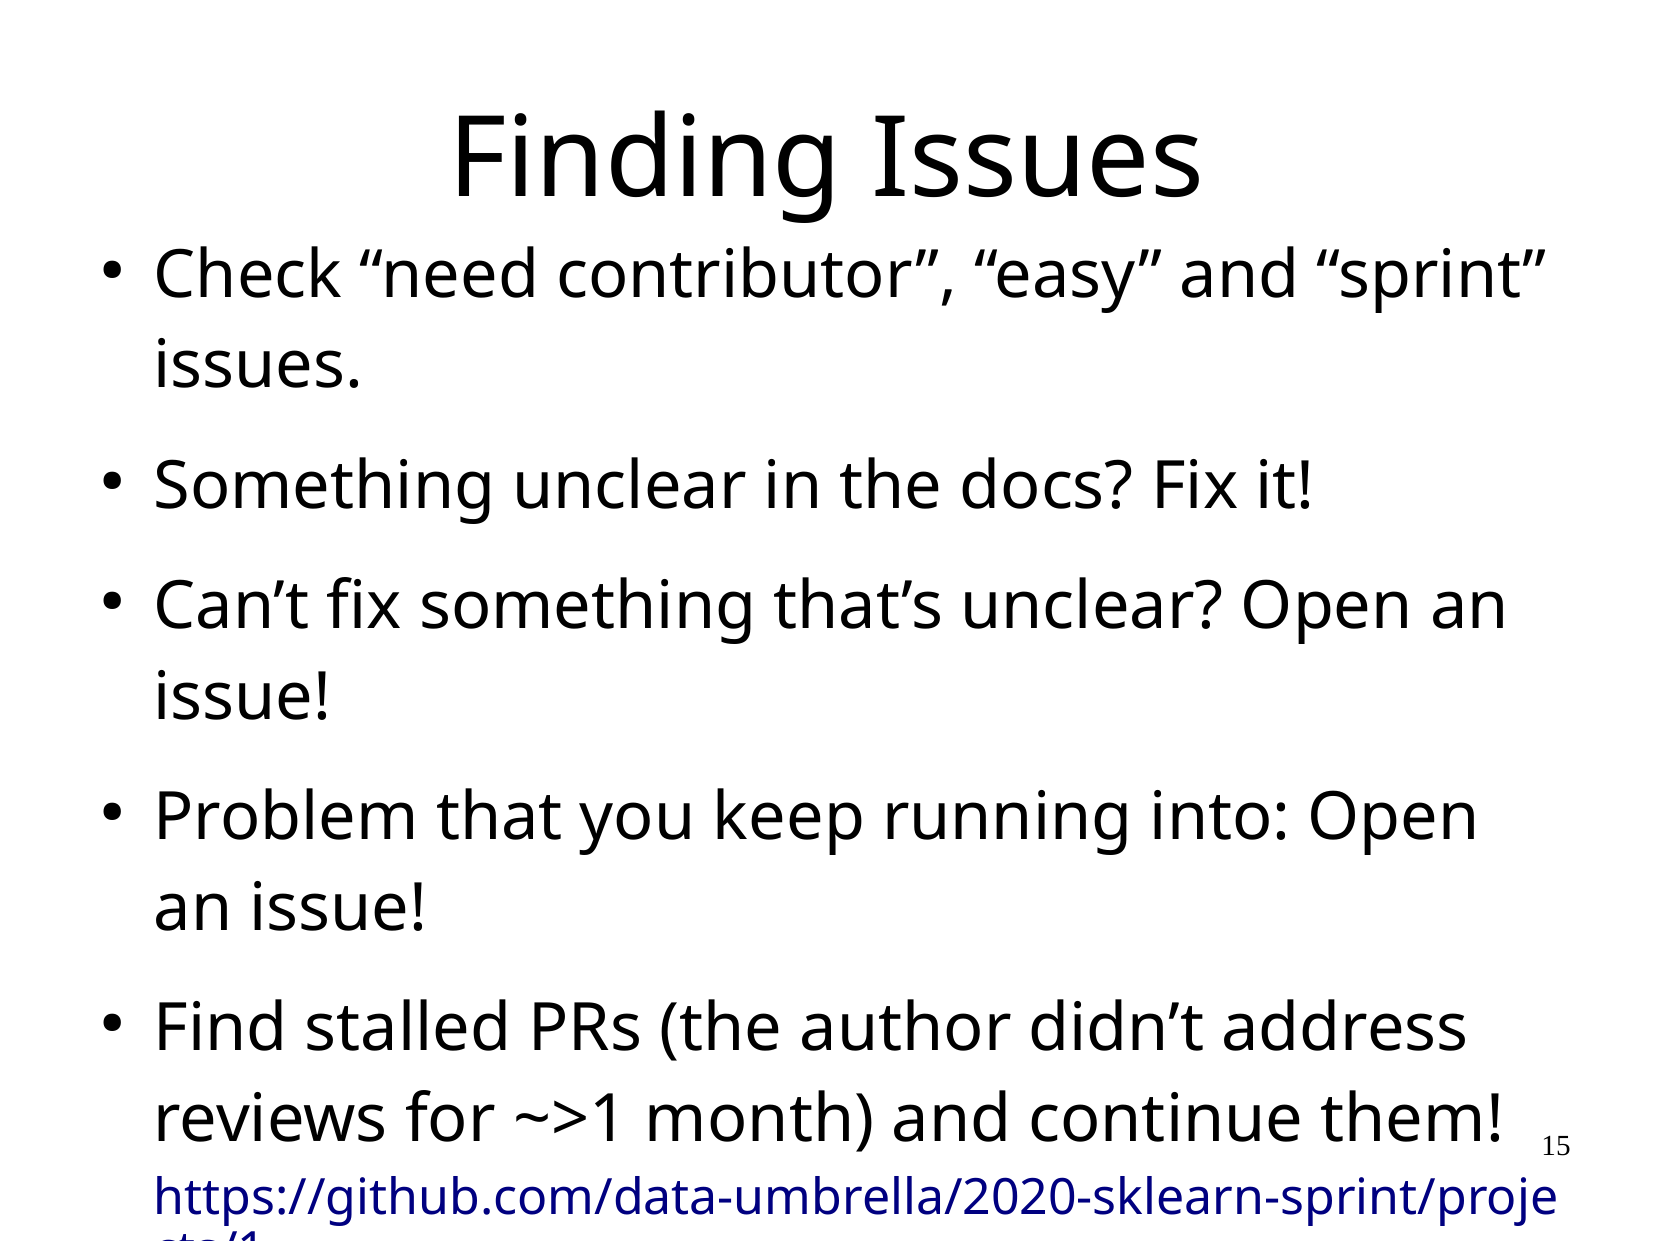

# Finding Issues
Check “need contributor”, “easy” and “sprint” issues.
Something unclear in the docs? Fix it!
Can’t fix something that’s unclear? Open an issue!
Problem that you keep running into: Open an issue!
Find stalled PRs (the author didn’t address reviews for ~>1 month) and continue them!https://github.com/data-umbrella/2020-sklearn-sprint/projects/1
15